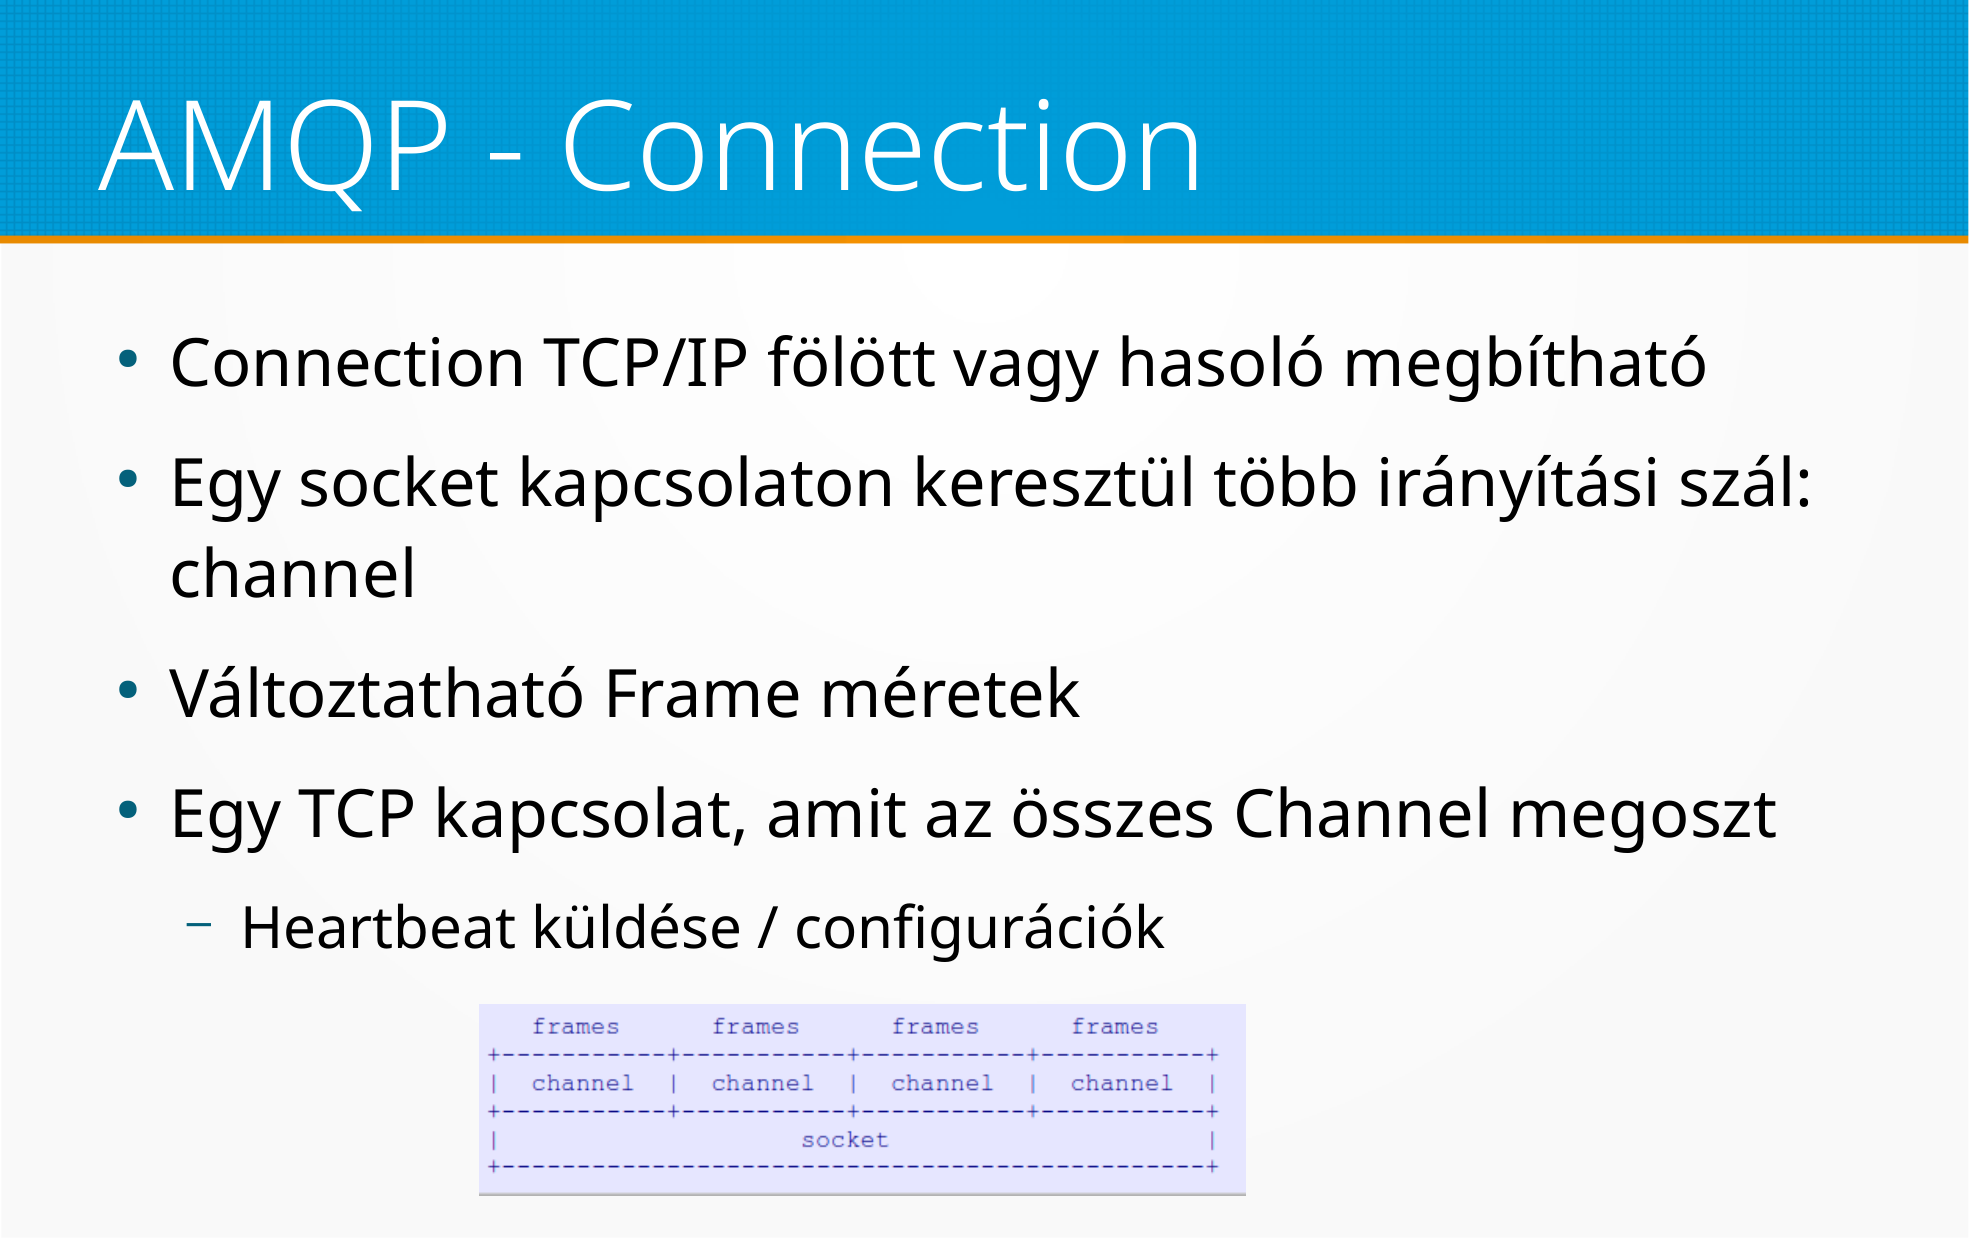

# AMQP - Connection
Connection TCP/IP fölött vagy hasoló megbítható
Egy socket kapcsolaton keresztül több irányítási szál: channel
Változtatható Frame méretek
Egy TCP kapcsolat, amit az összes Channel megoszt
Heartbeat küldése / configurációk